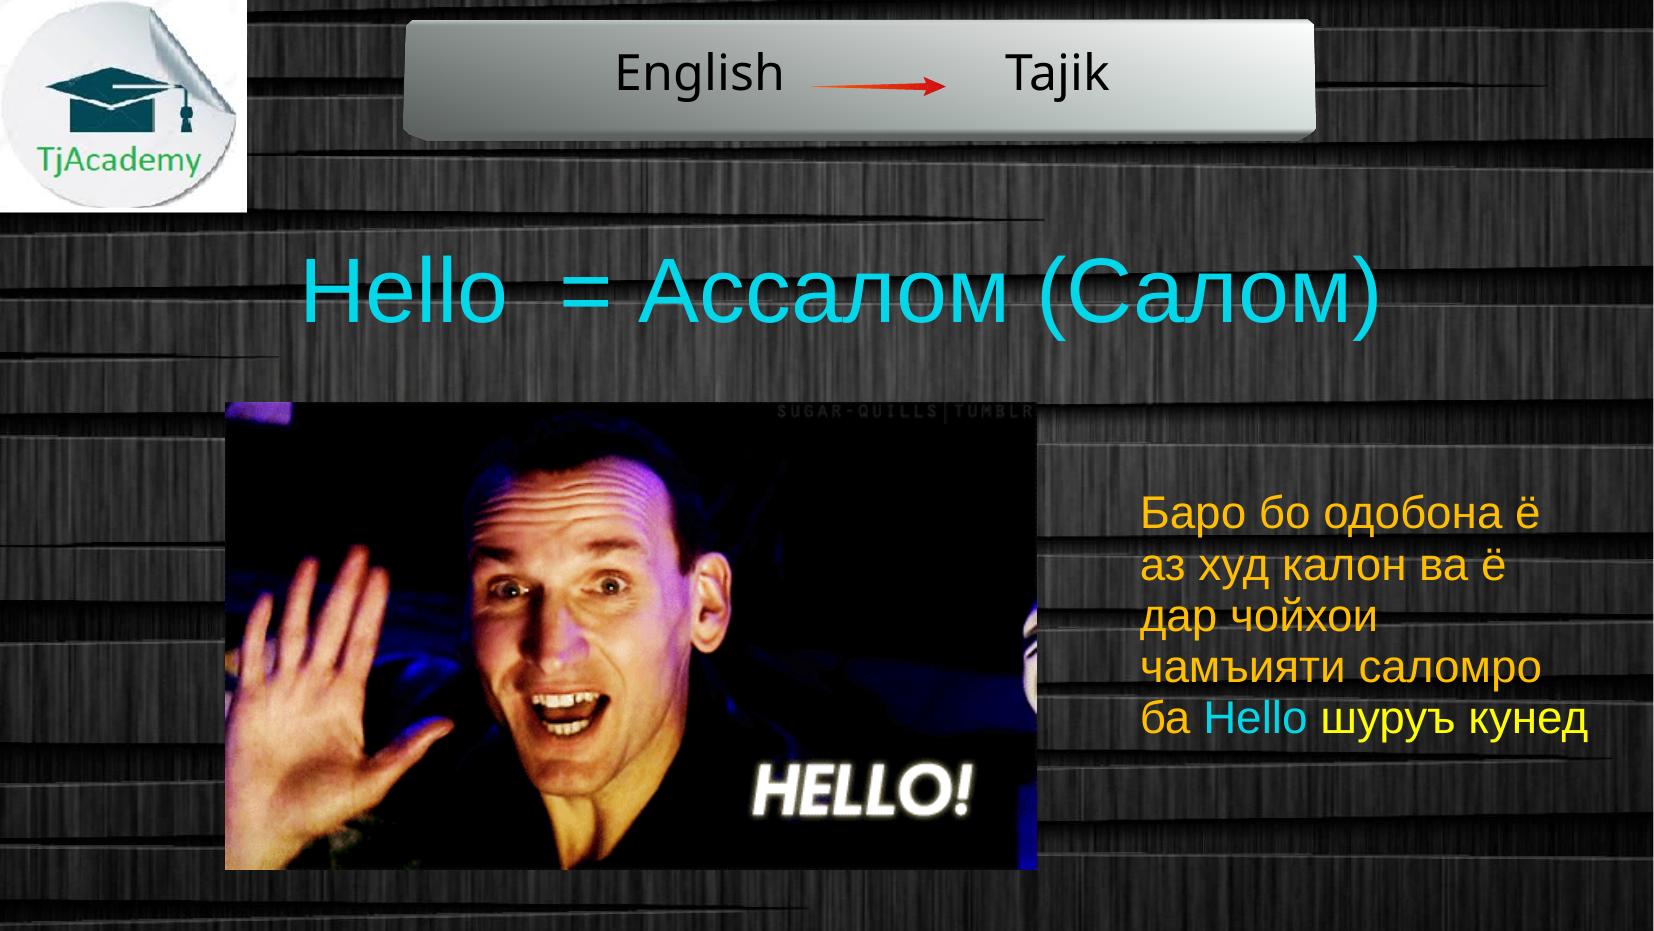

English Tajik
#
Hello = Ассалом (Салом)
Баро бо одобона ё аз худ калон ва ё дар чойхои чамъияти саломро ба Hello шуруъ кунед